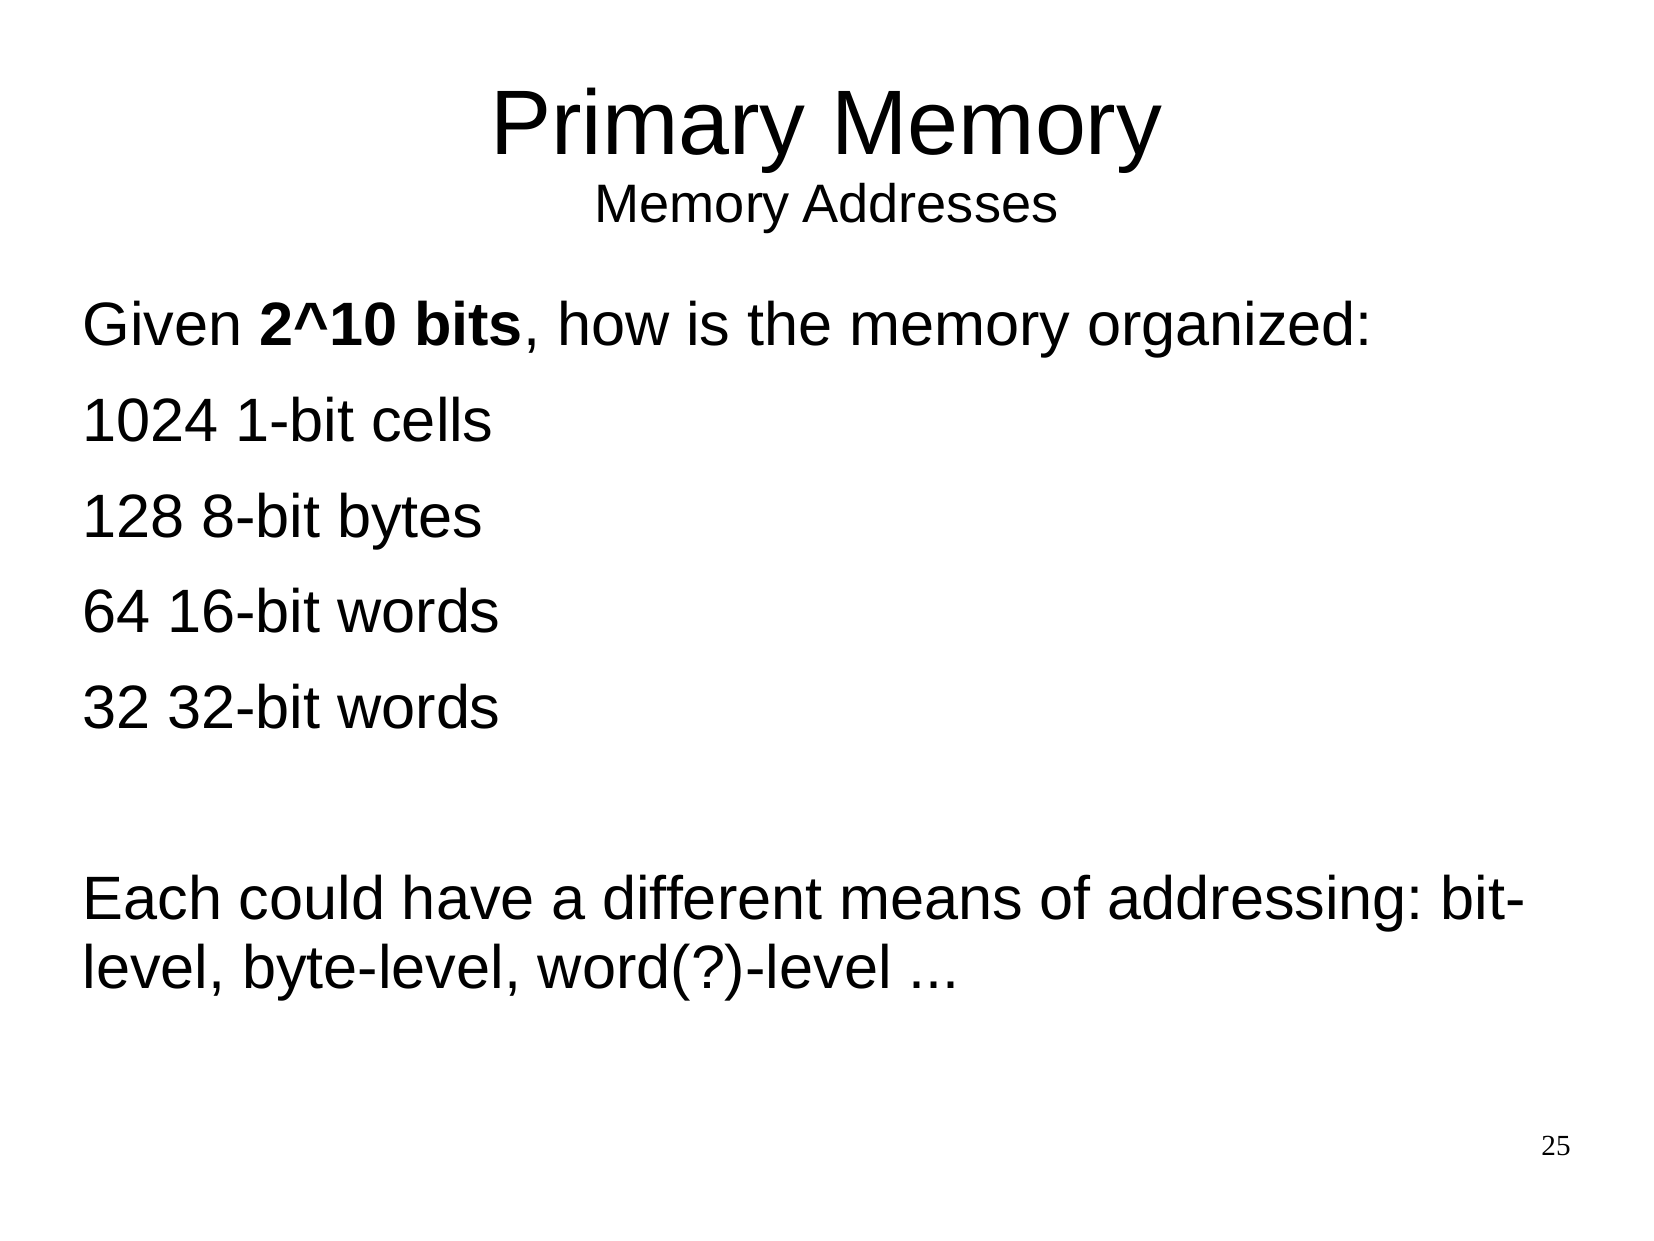

# Primary Memory Memory Addresses
Given 2^10 bits, how is the memory organized:
1024 1-bit cells
128 8-bit bytes
64 16-bit words
32 32-bit words
Each could have a different means of addressing: bit-level, byte-level, word(?)-level ...
25